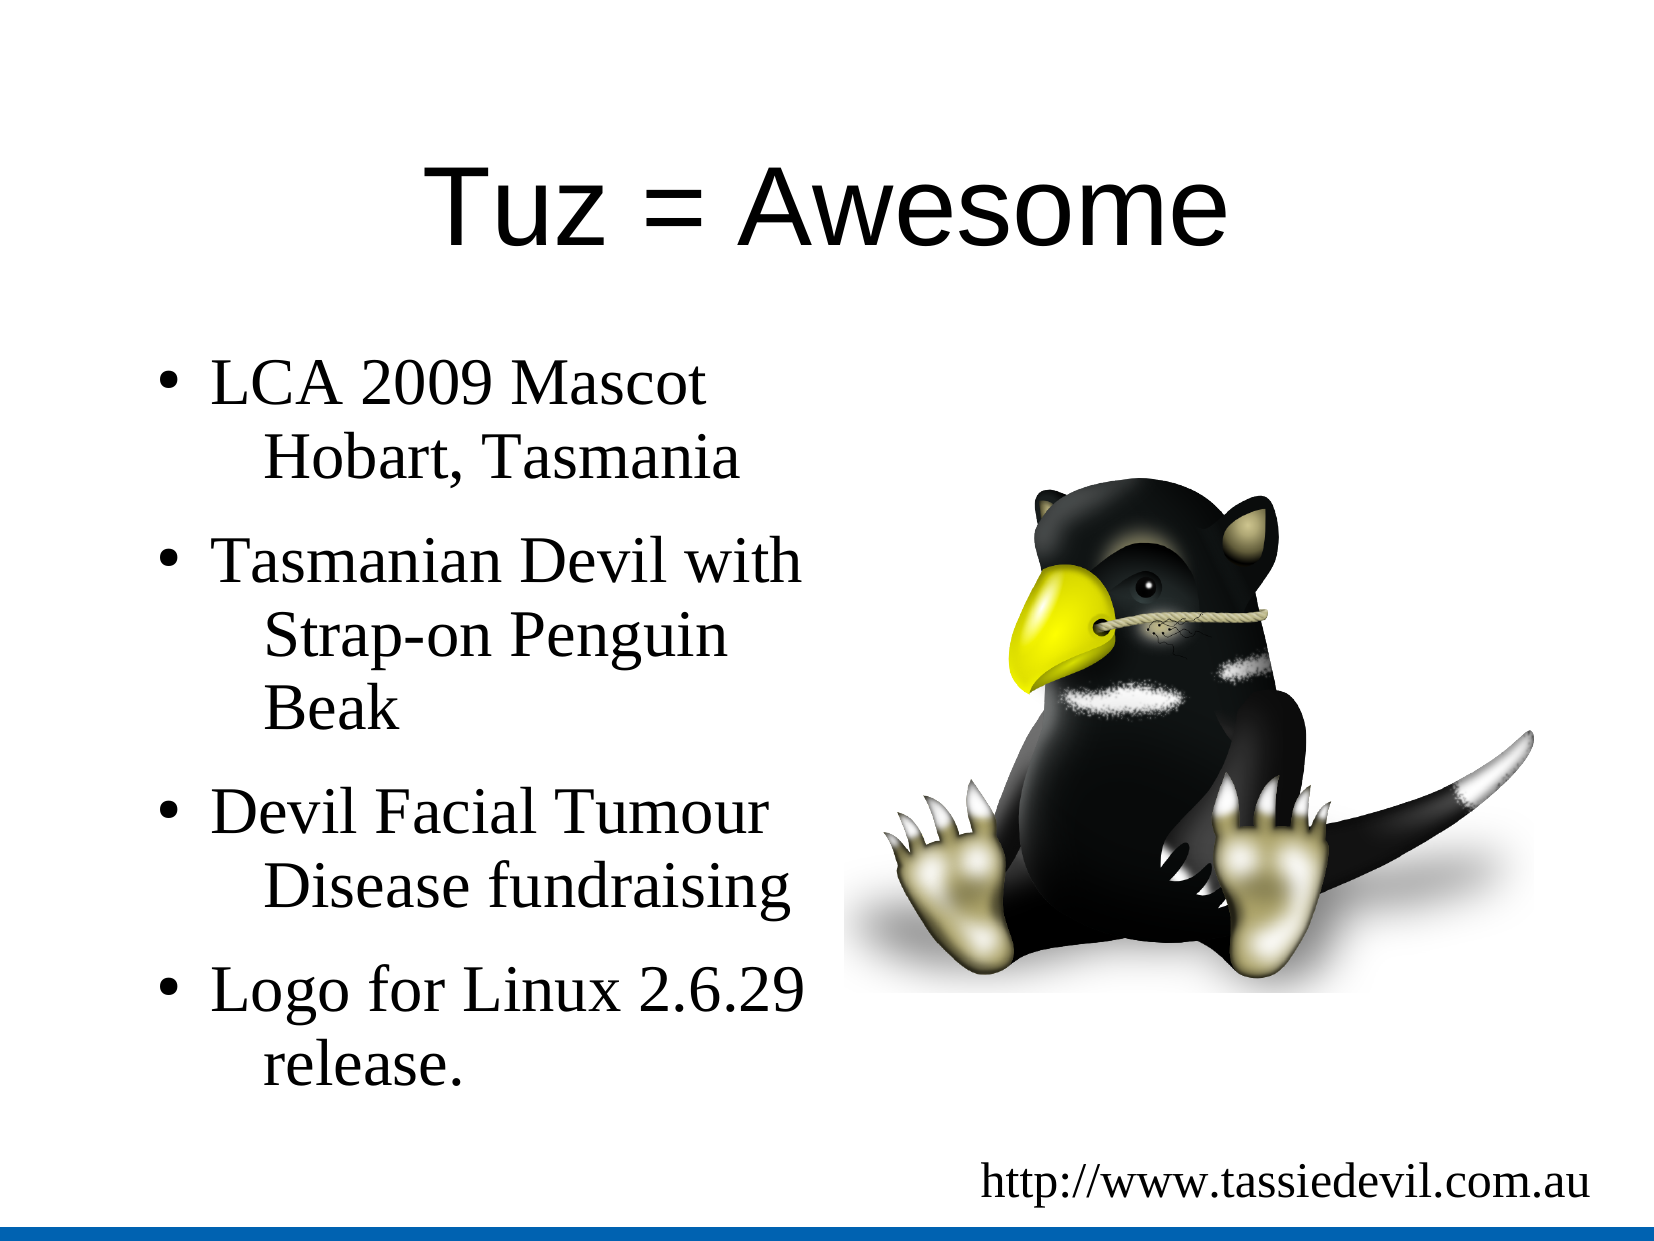

# Tuz = Awesome
LCA 2009 Mascot Hobart, Tasmania
Tasmanian Devil with Strap-on Penguin Beak
Devil Facial Tumour Disease fundraising
Logo for Linux 2.6.29 release.
http://www.tassiedevil.com.au